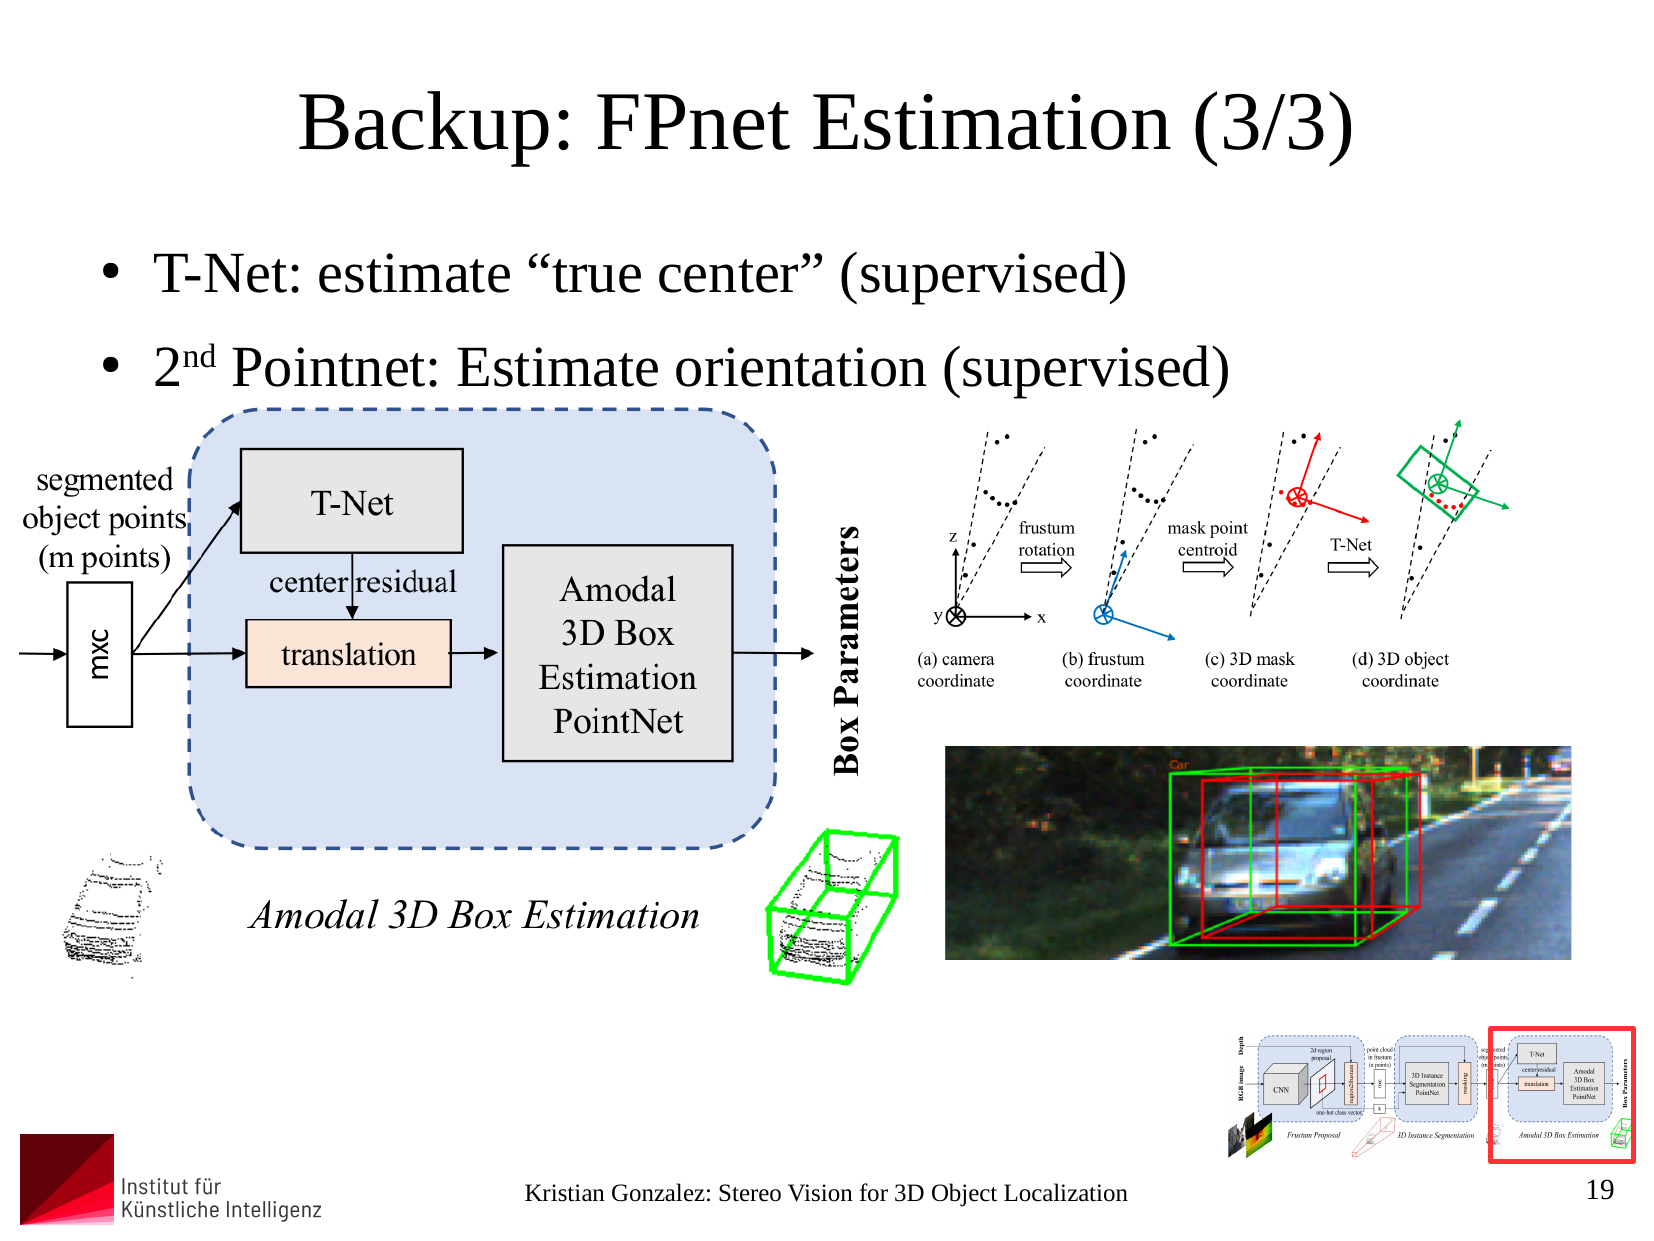

# Backup: FPnet Estimation (3/3)
T-Net: estimate “true center” (supervised)
2nd Pointnet: Estimate orientation (supervised)
19
Kristian Gonzalez: Stereo Vision for 3D Object Localization